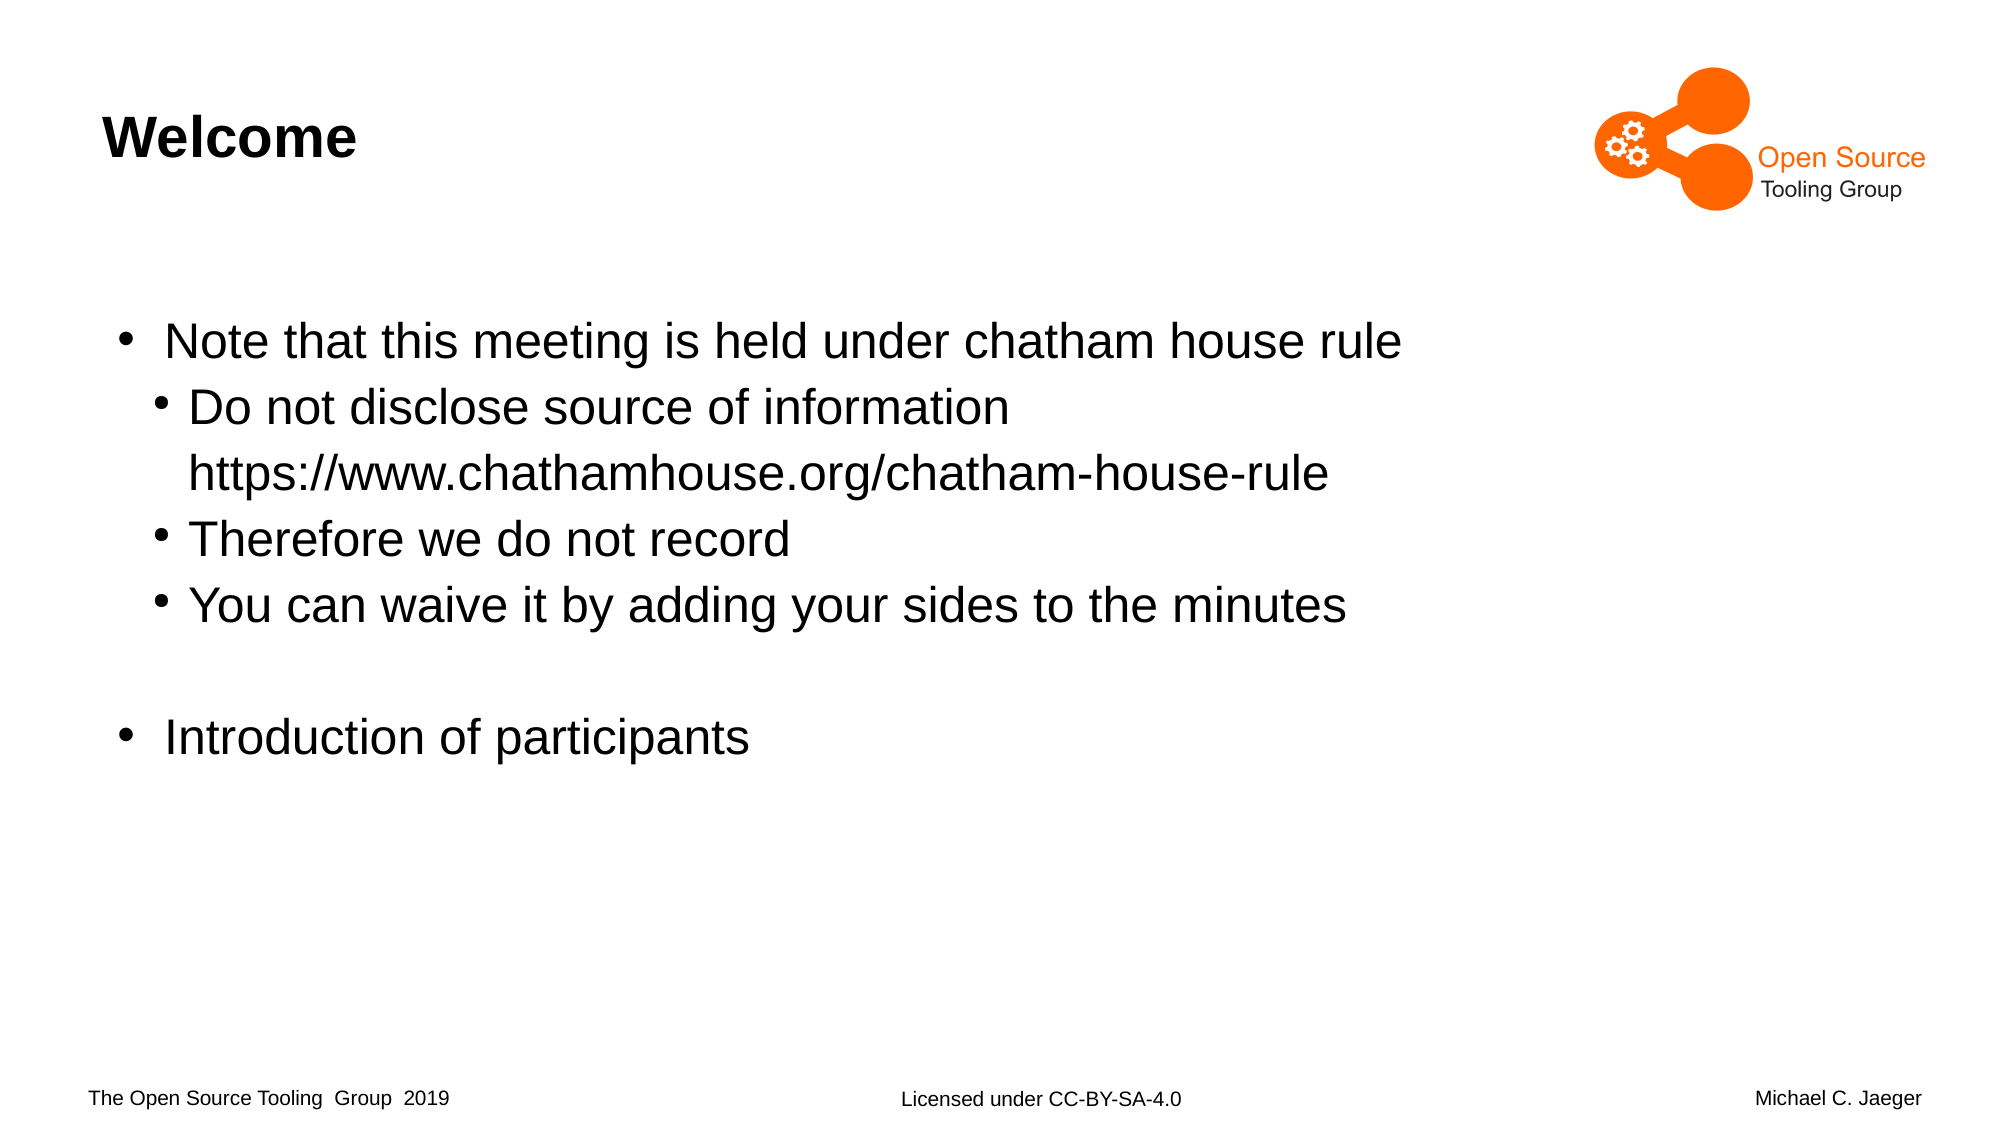

# Welcome
Note that this meeting is held under chatham house rule
Do not disclose source of information
https://www.chathamhouse.org/chatham-house-rule
Therefore we do not record
You can waive it by adding your sides to the minutes
Introduction of participants